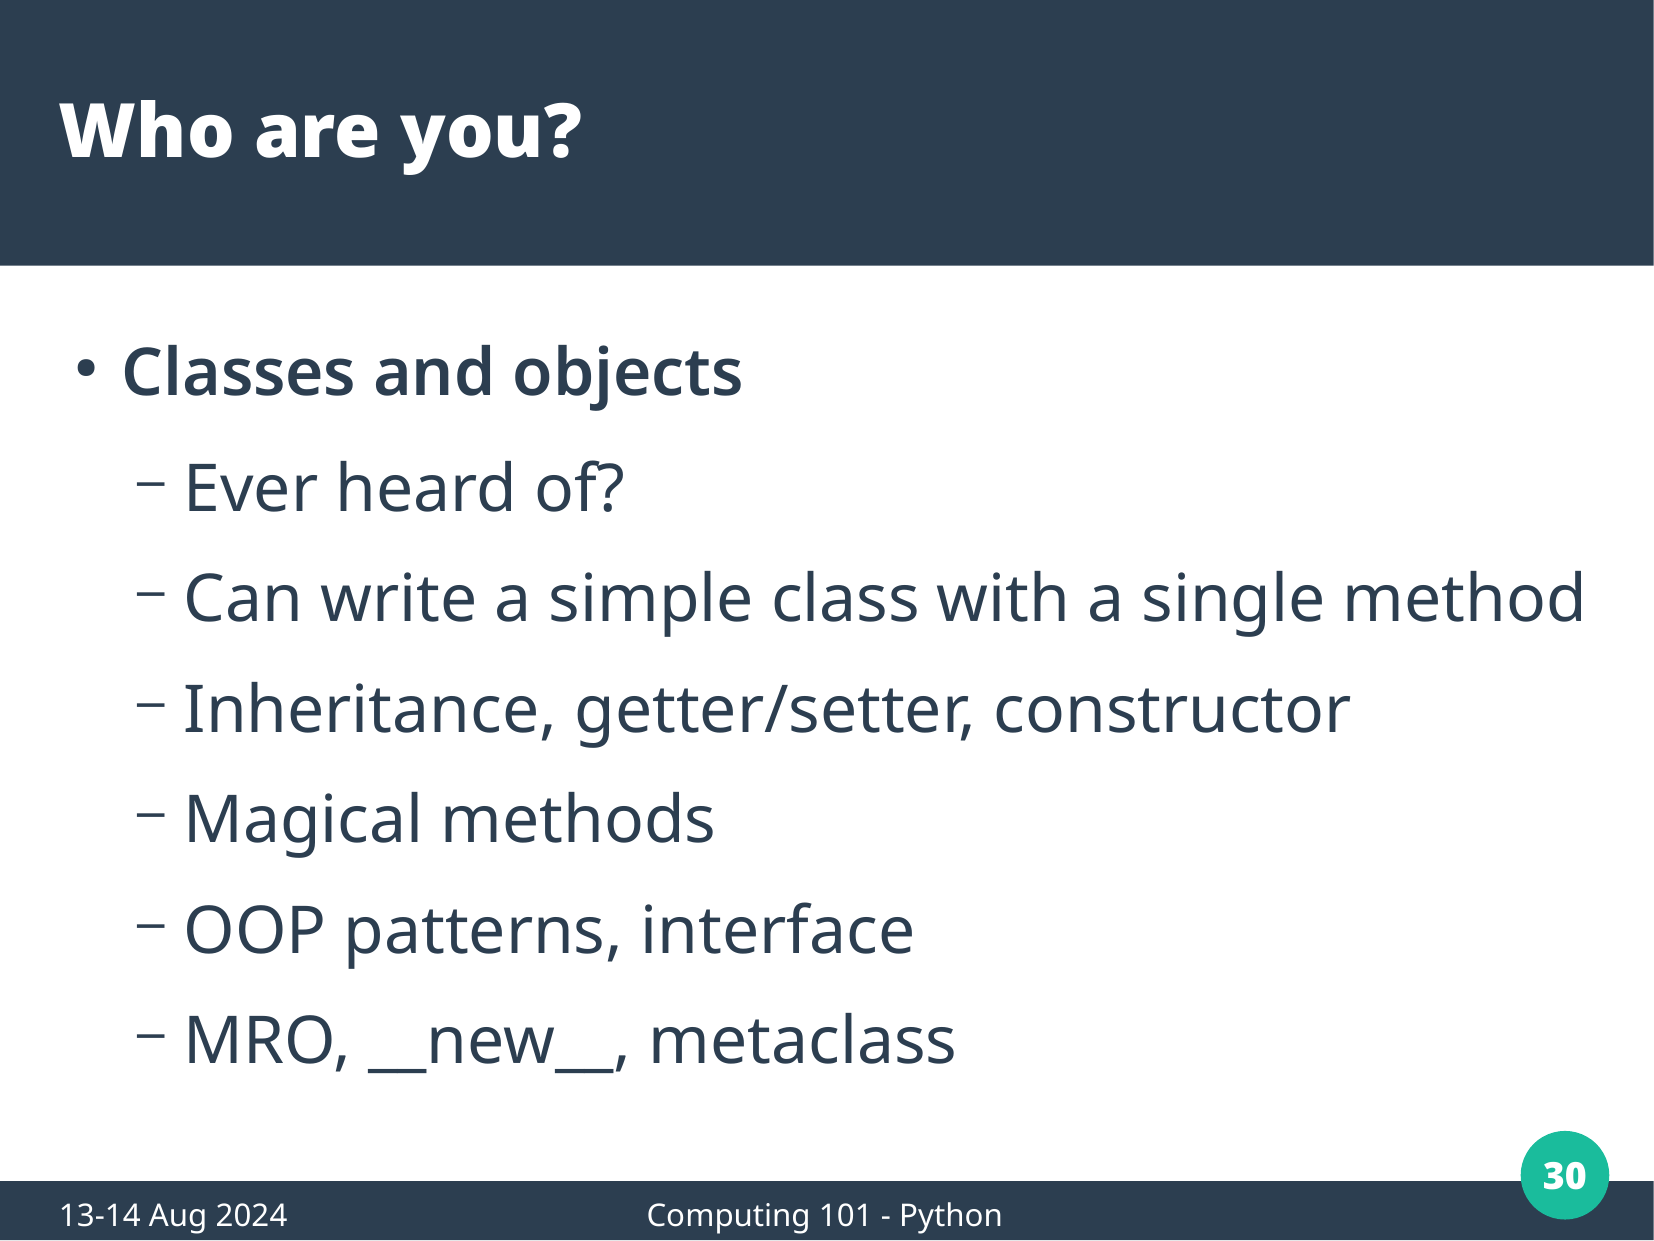

# Who are you?
Classes and objects
Ever heard of?
Can write a simple class with a single method
Inheritance, getter/setter, constructor
Magical methods
OOP patterns, interface
MRO, __new__, metaclass
30
13-14 Aug 2024